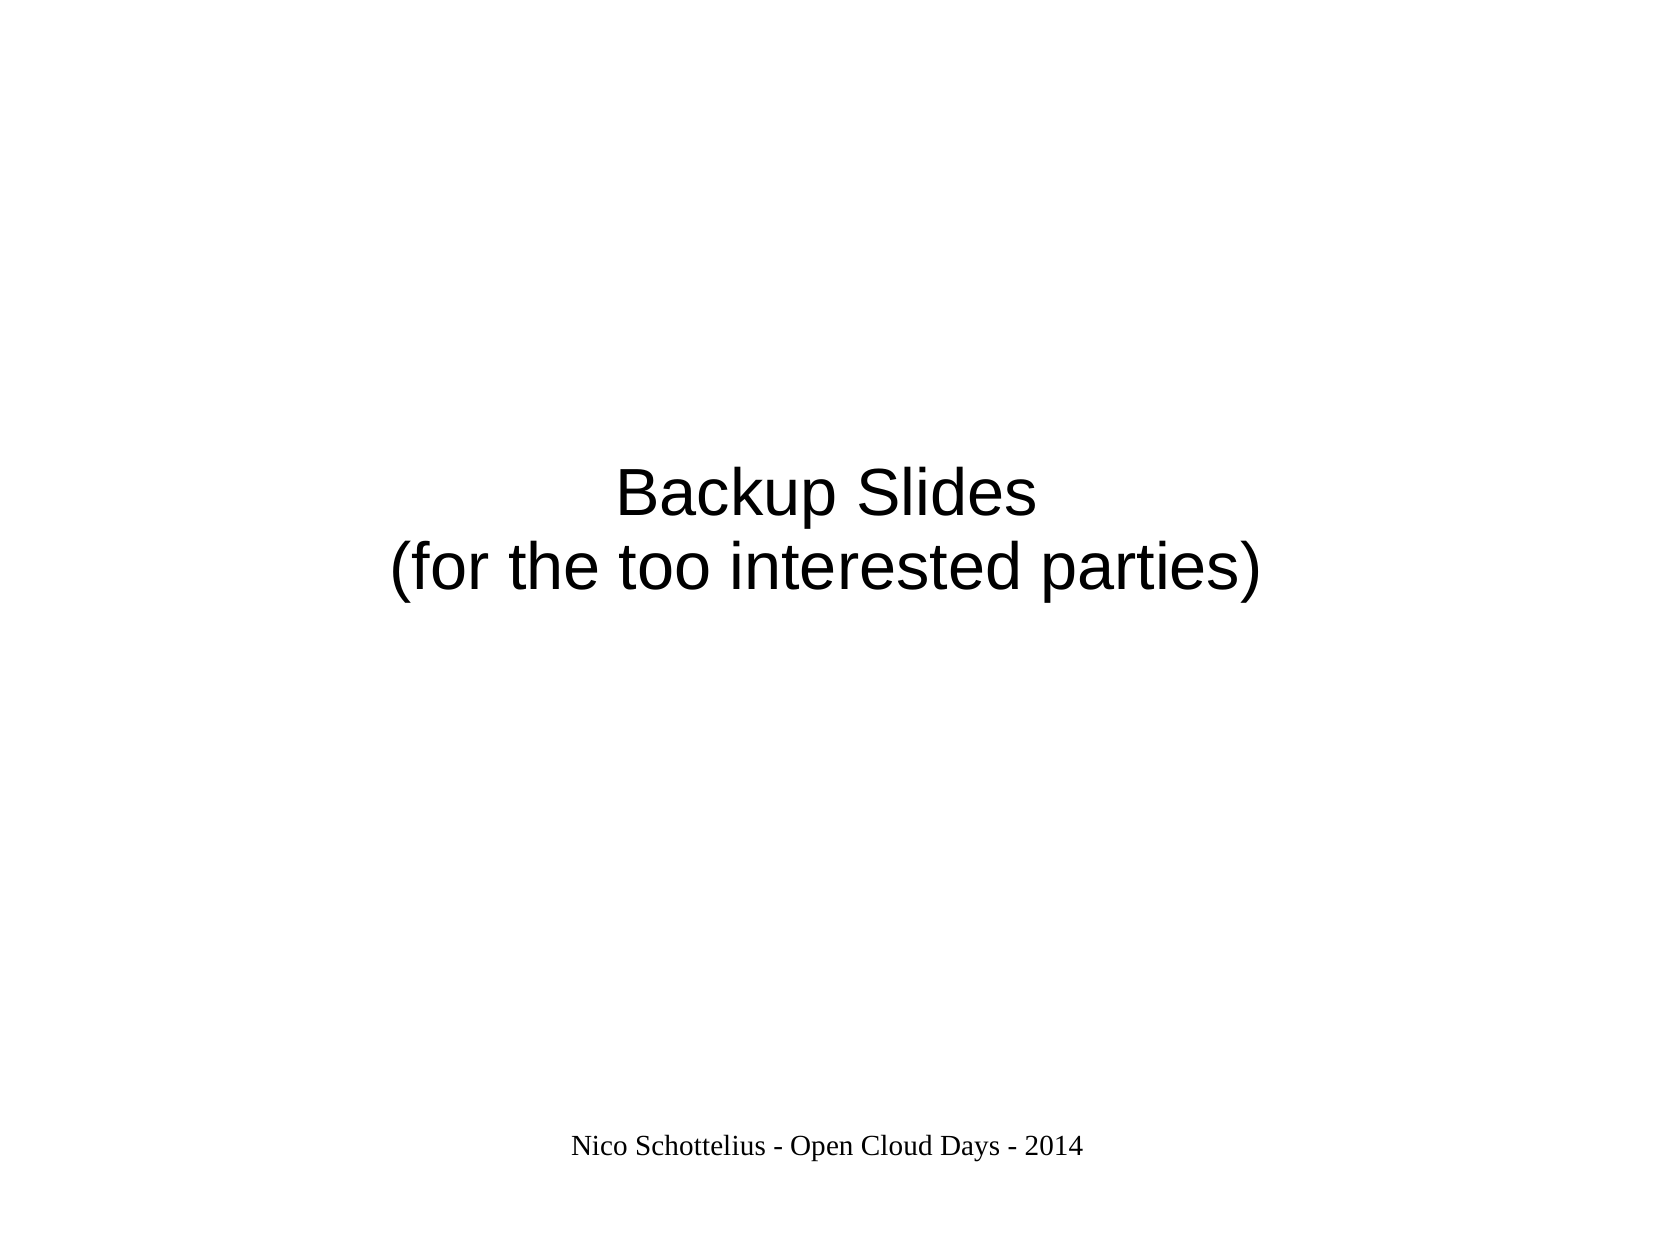

# Backup Slides
(for the too interested parties)
Nico Schottelius - Open Cloud Days - 2014